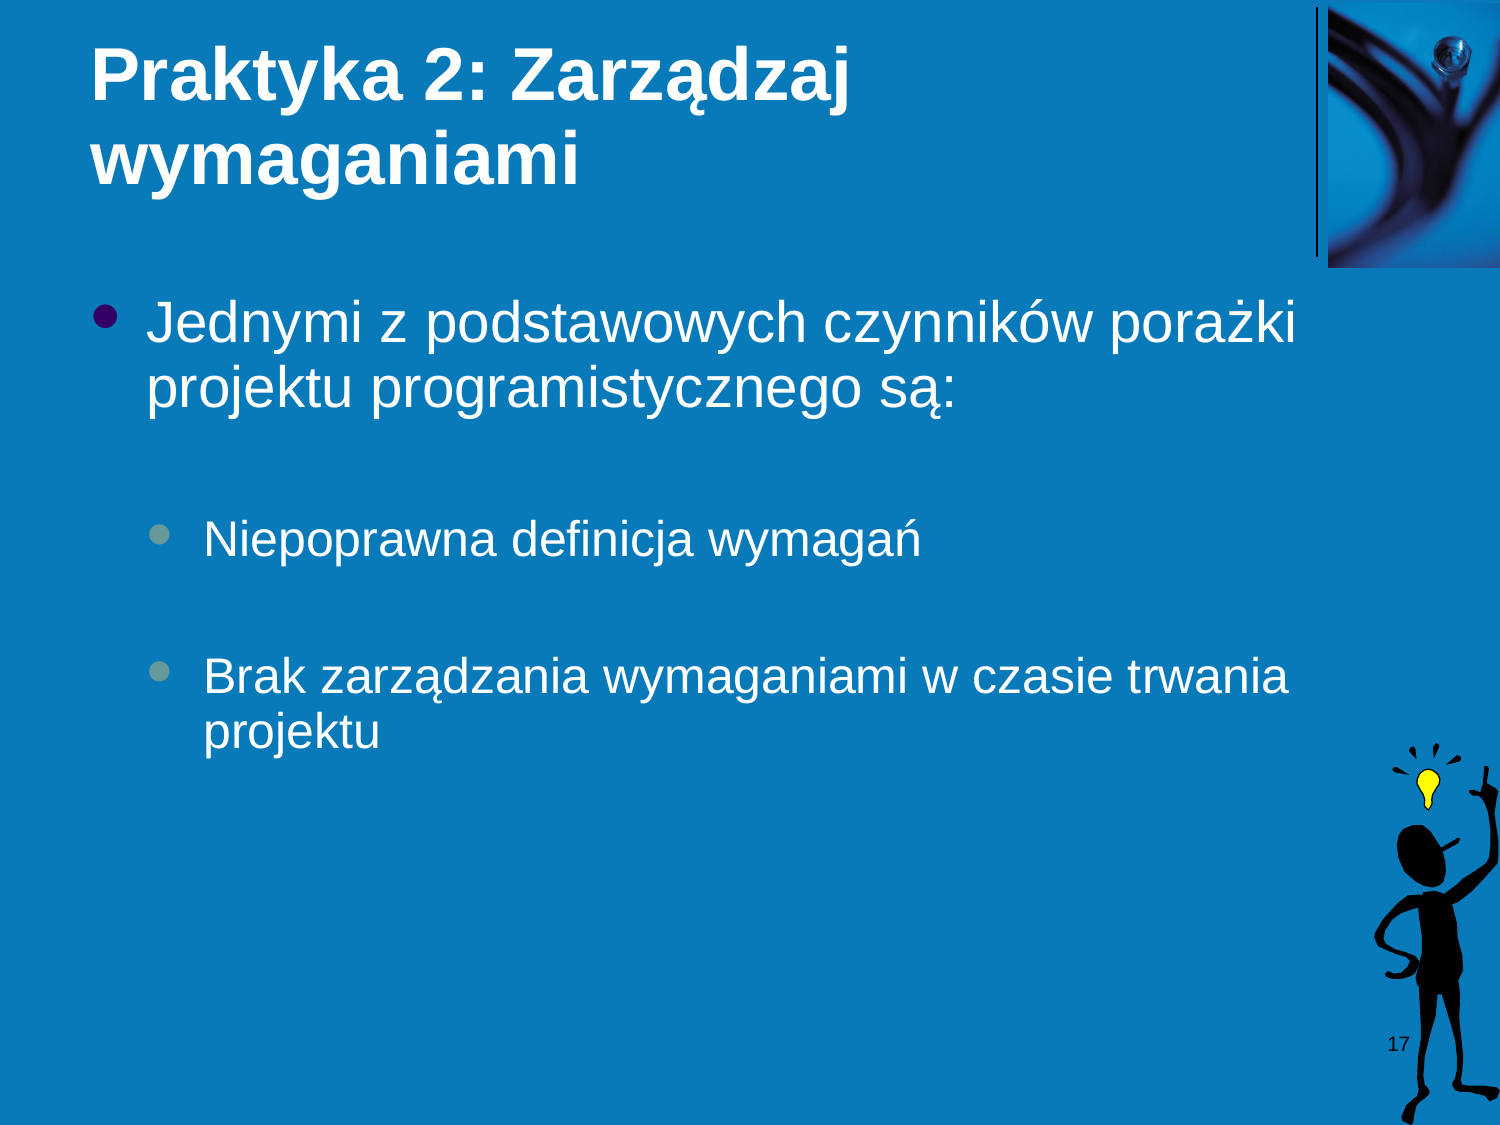

# Praktyka 2: Zarządzaj wymaganiami
Jednymi z podstawowych czynników porażki projektu programistycznego są:
Niepoprawna definicja wymagań
Brak zarządzania wymaganiami w czasie trwania projektu
17